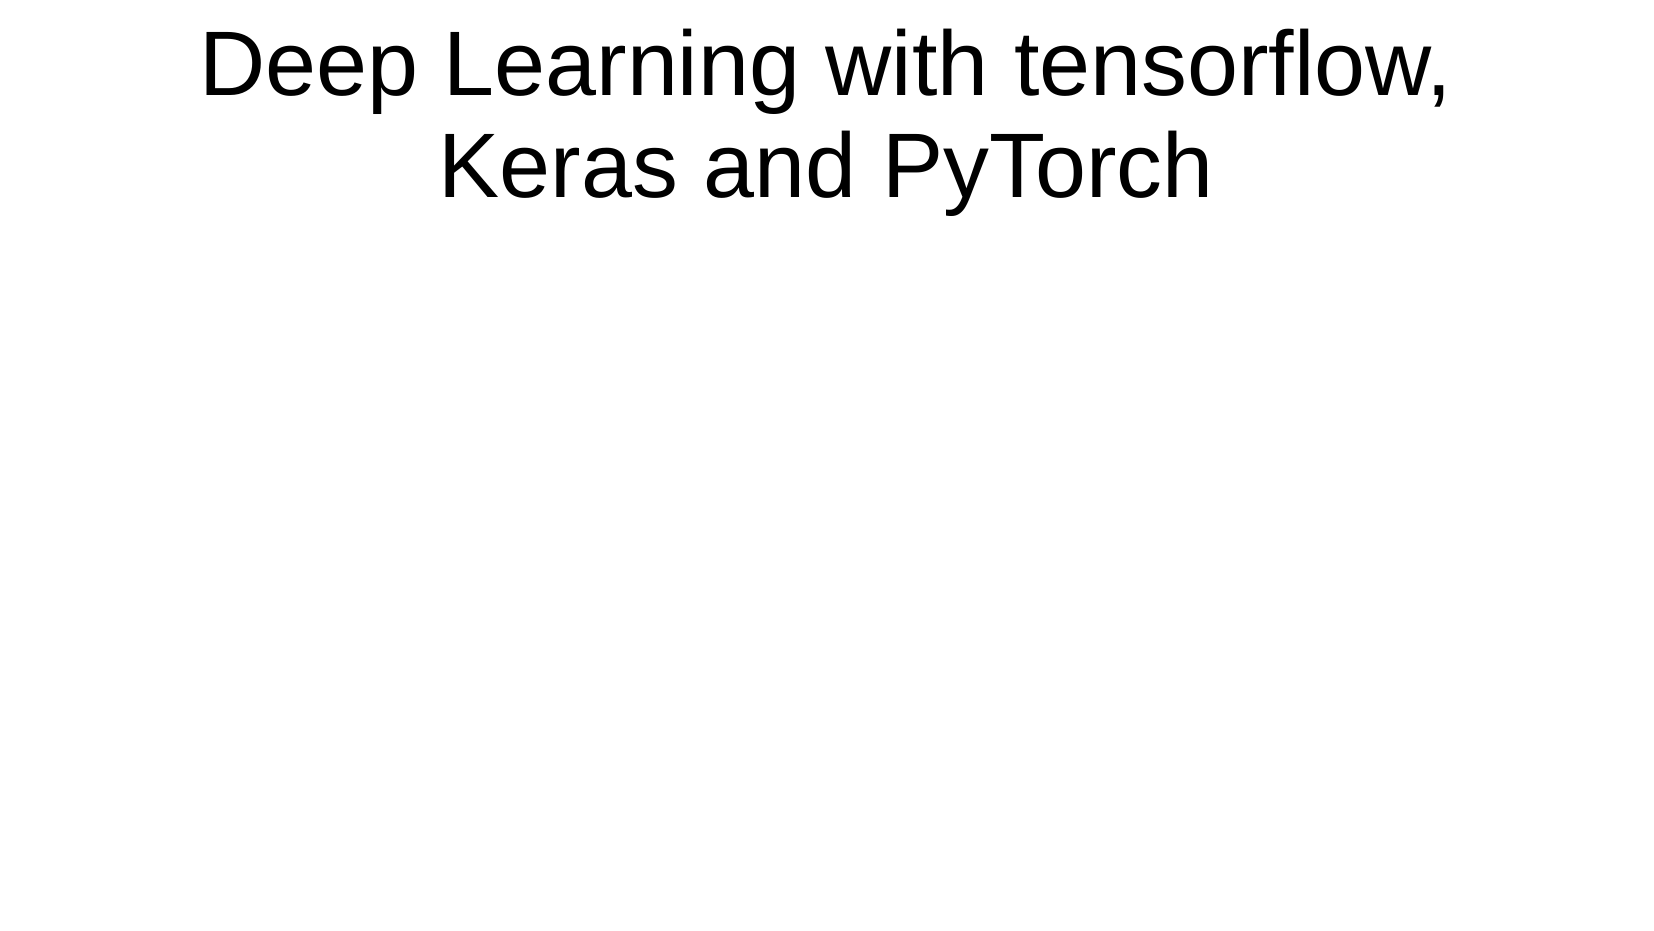

# Deep Learning with tensorflow, Keras and PyTorch